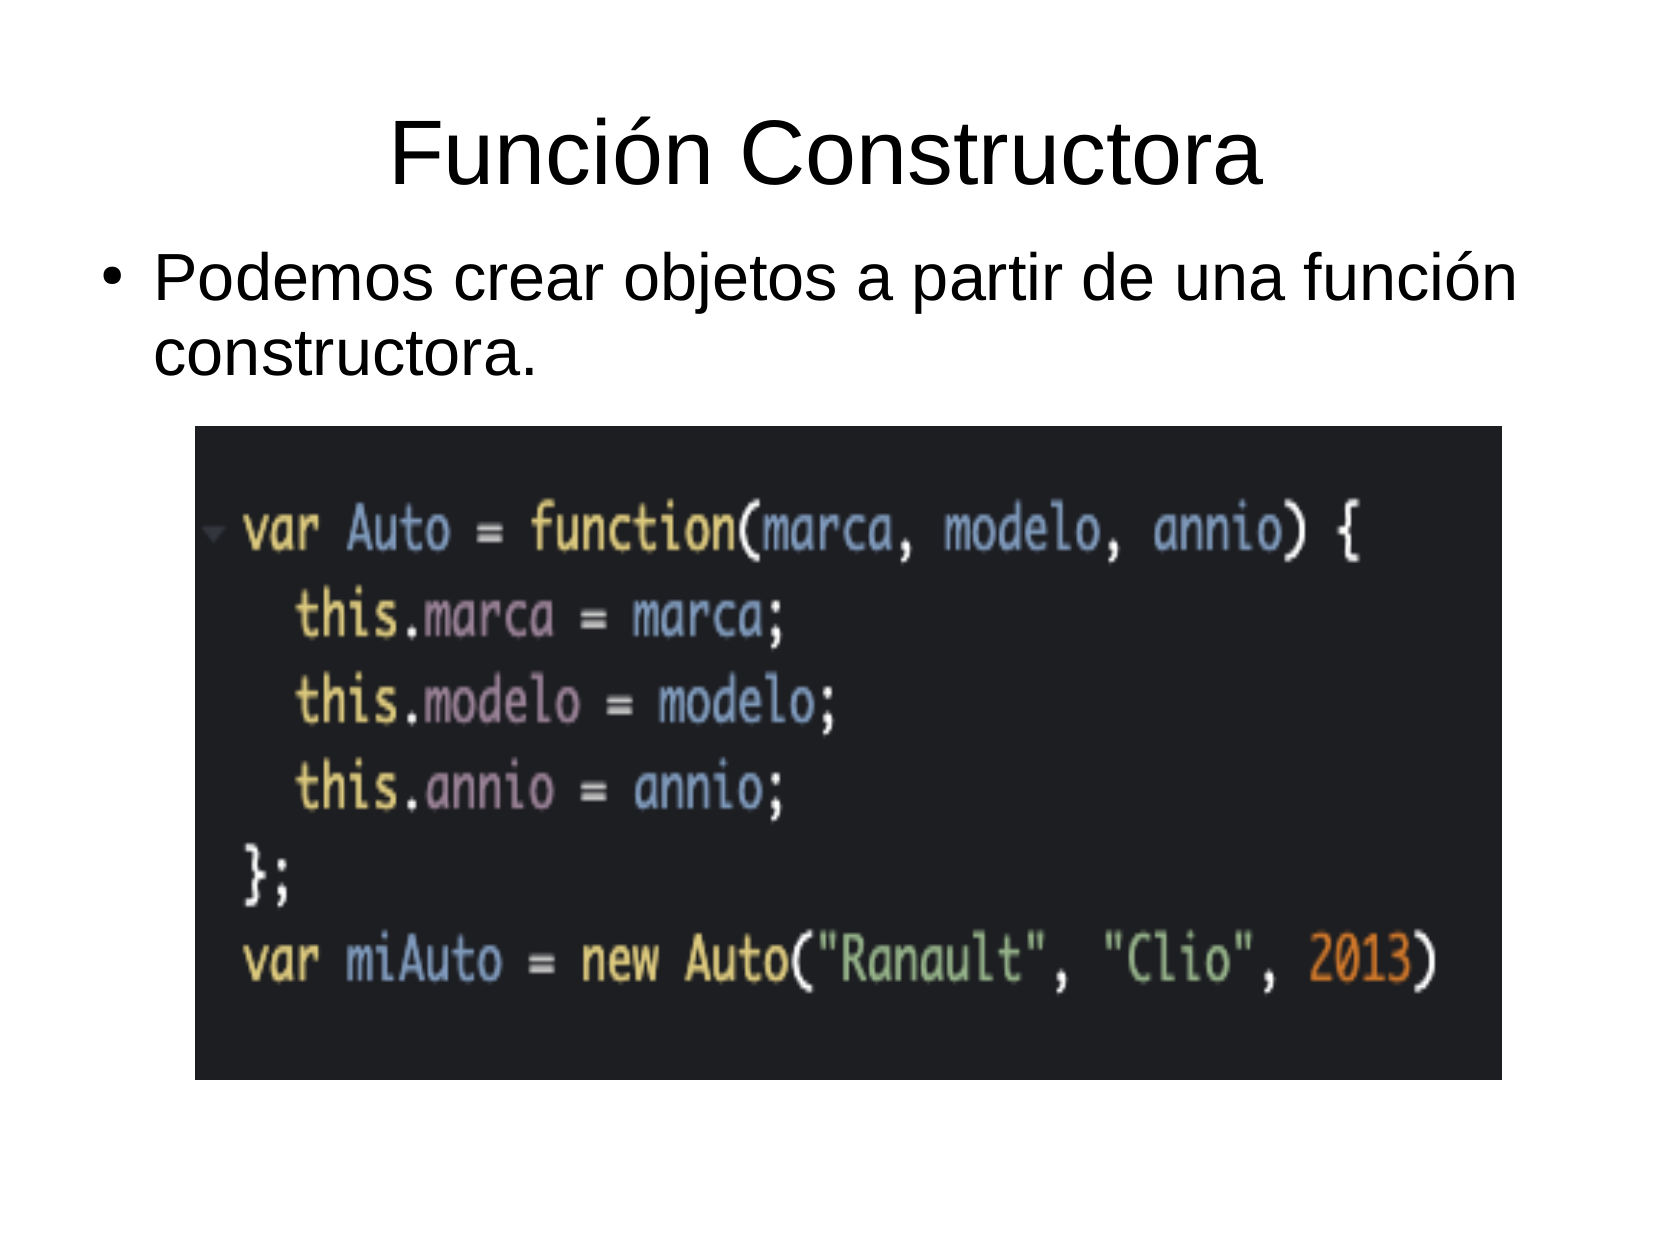

# Función Constructora
Podemos crear objetos a partir de una función constructora.